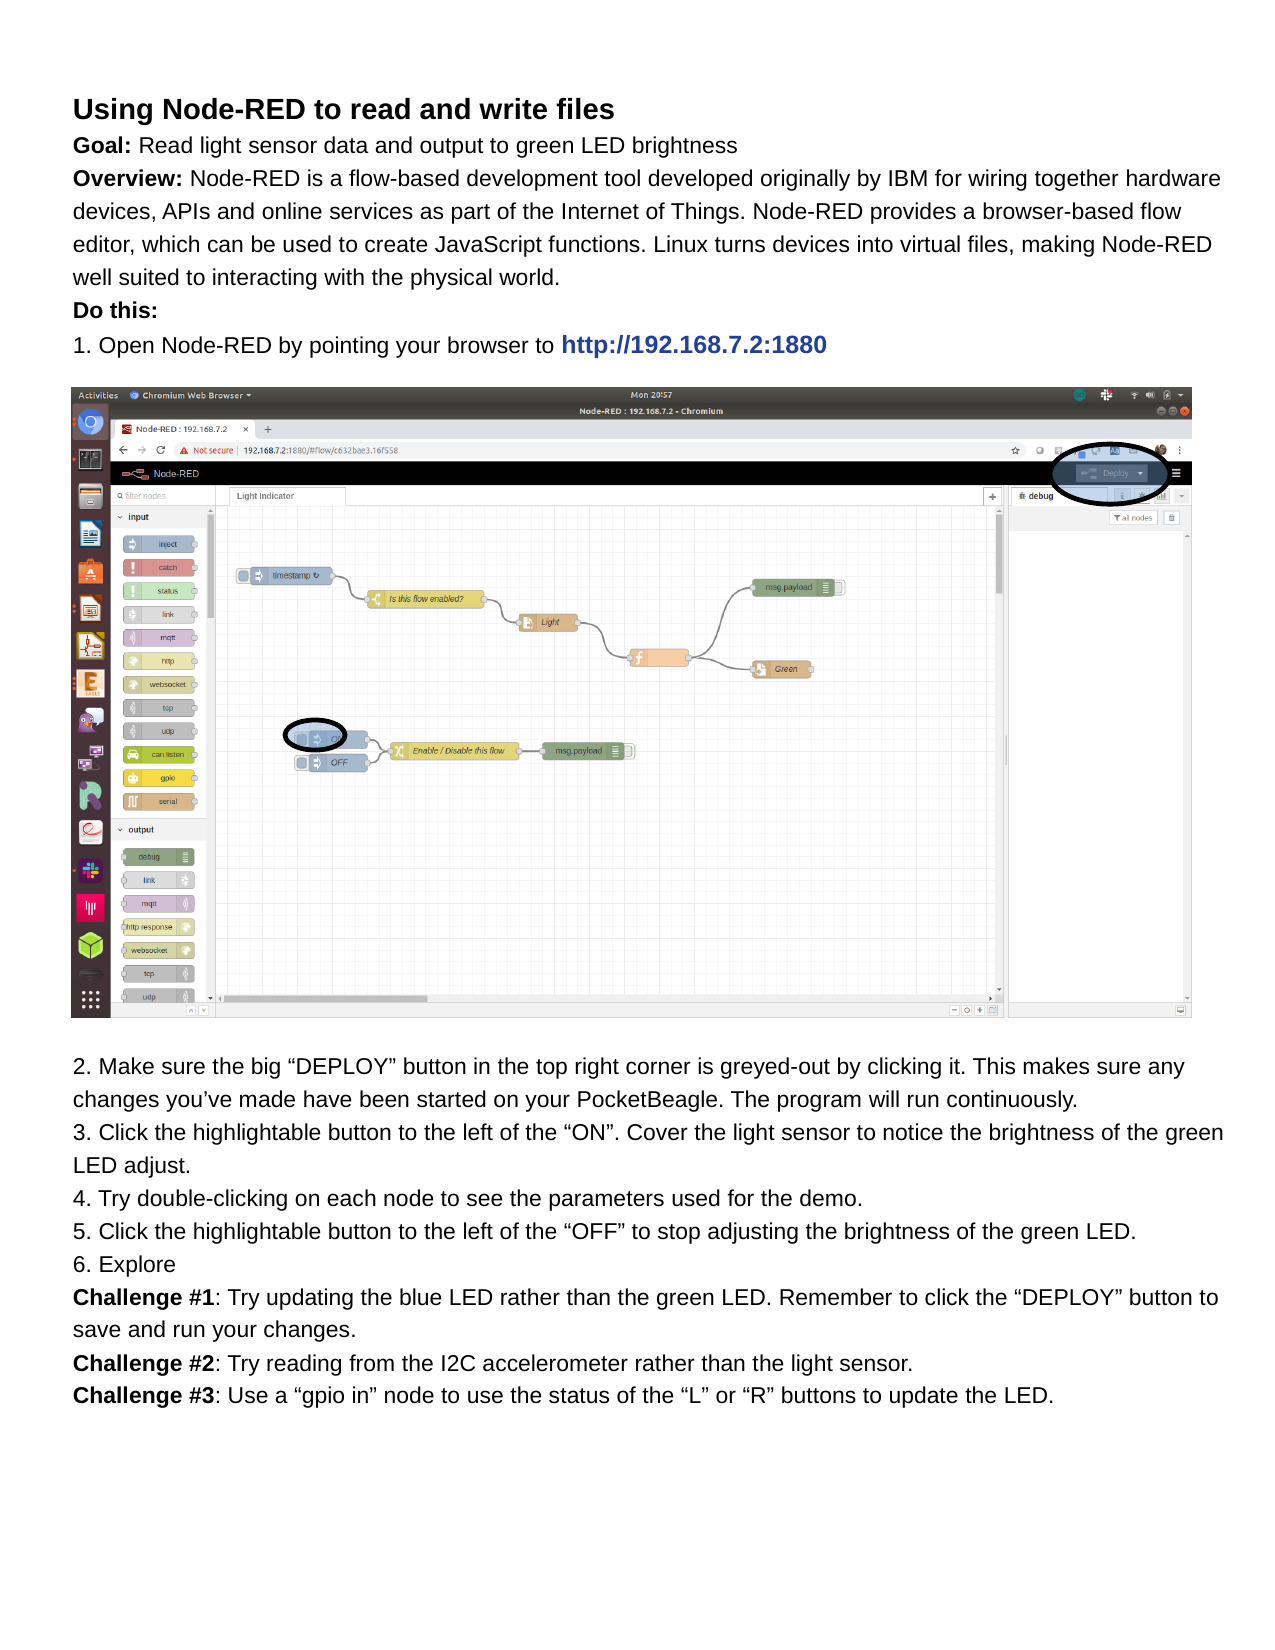

Using Node-RED to read and write files
Goal: Read light sensor data and output to green LED brightness
Overview: Node-RED is a flow-based development tool developed originally by IBM for wiring together hardware devices, APIs and online services as part of the Internet of Things. Node-RED provides a browser-based flow editor, which can be used to create JavaScript functions. Linux turns devices into virtual files, making Node-RED well suited to interacting with the physical world.
Do this:
1. Open Node-RED by pointing your browser to http://192.168.7.2:1880
2. Make sure the big “DEPLOY” button in the top right corner is greyed-out by clicking it. This makes sure any changes you’ve made have been started on your PocketBeagle. The program will run continuously.
3. Click the highlightable button to the left of the “ON”. Cover the light sensor to notice the brightness of the green LED adjust.
4. Try double-clicking on each node to see the parameters used for the demo.
5. Click the highlightable button to the left of the “OFF” to stop adjusting the brightness of the green LED.
6. Explore
Challenge #1: Try updating the blue LED rather than the green LED. Remember to click the “DEPLOY” button to save and run your changes.
Challenge #2: Try reading from the I2C accelerometer rather than the light sensor.
Challenge #3: Use a “gpio in” node to use the status of the “L” or “R” buttons to update the LED.